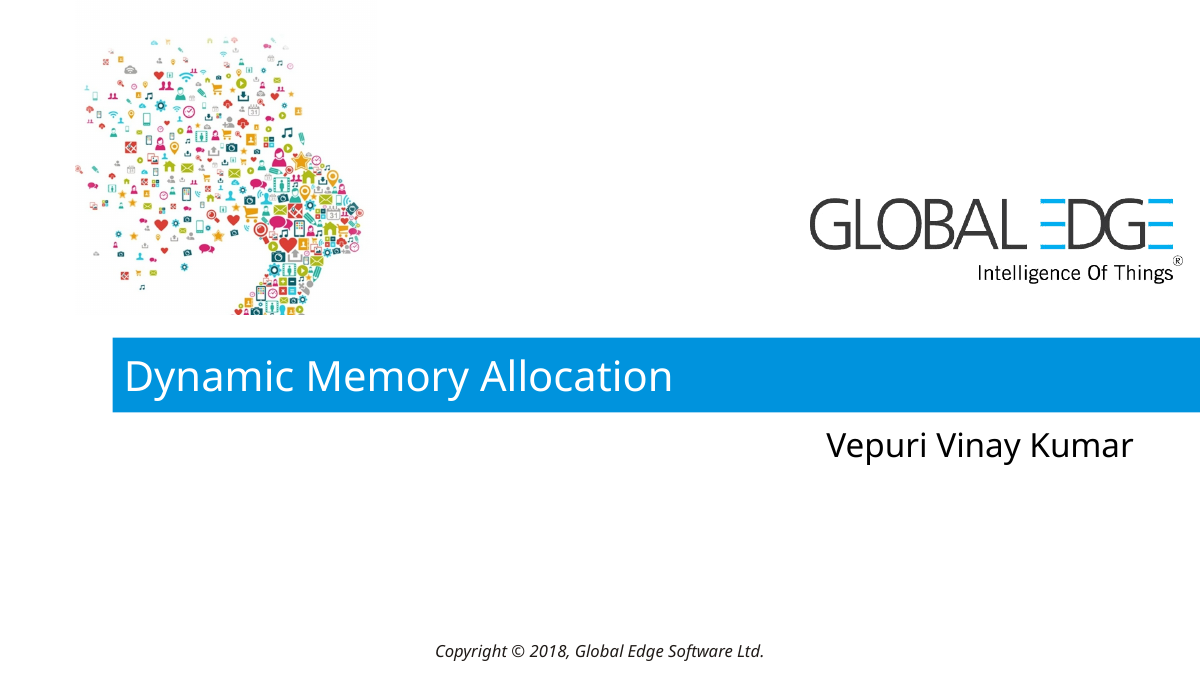

# Dynamic Memory Allocation
Vepuri Vinay Kumar